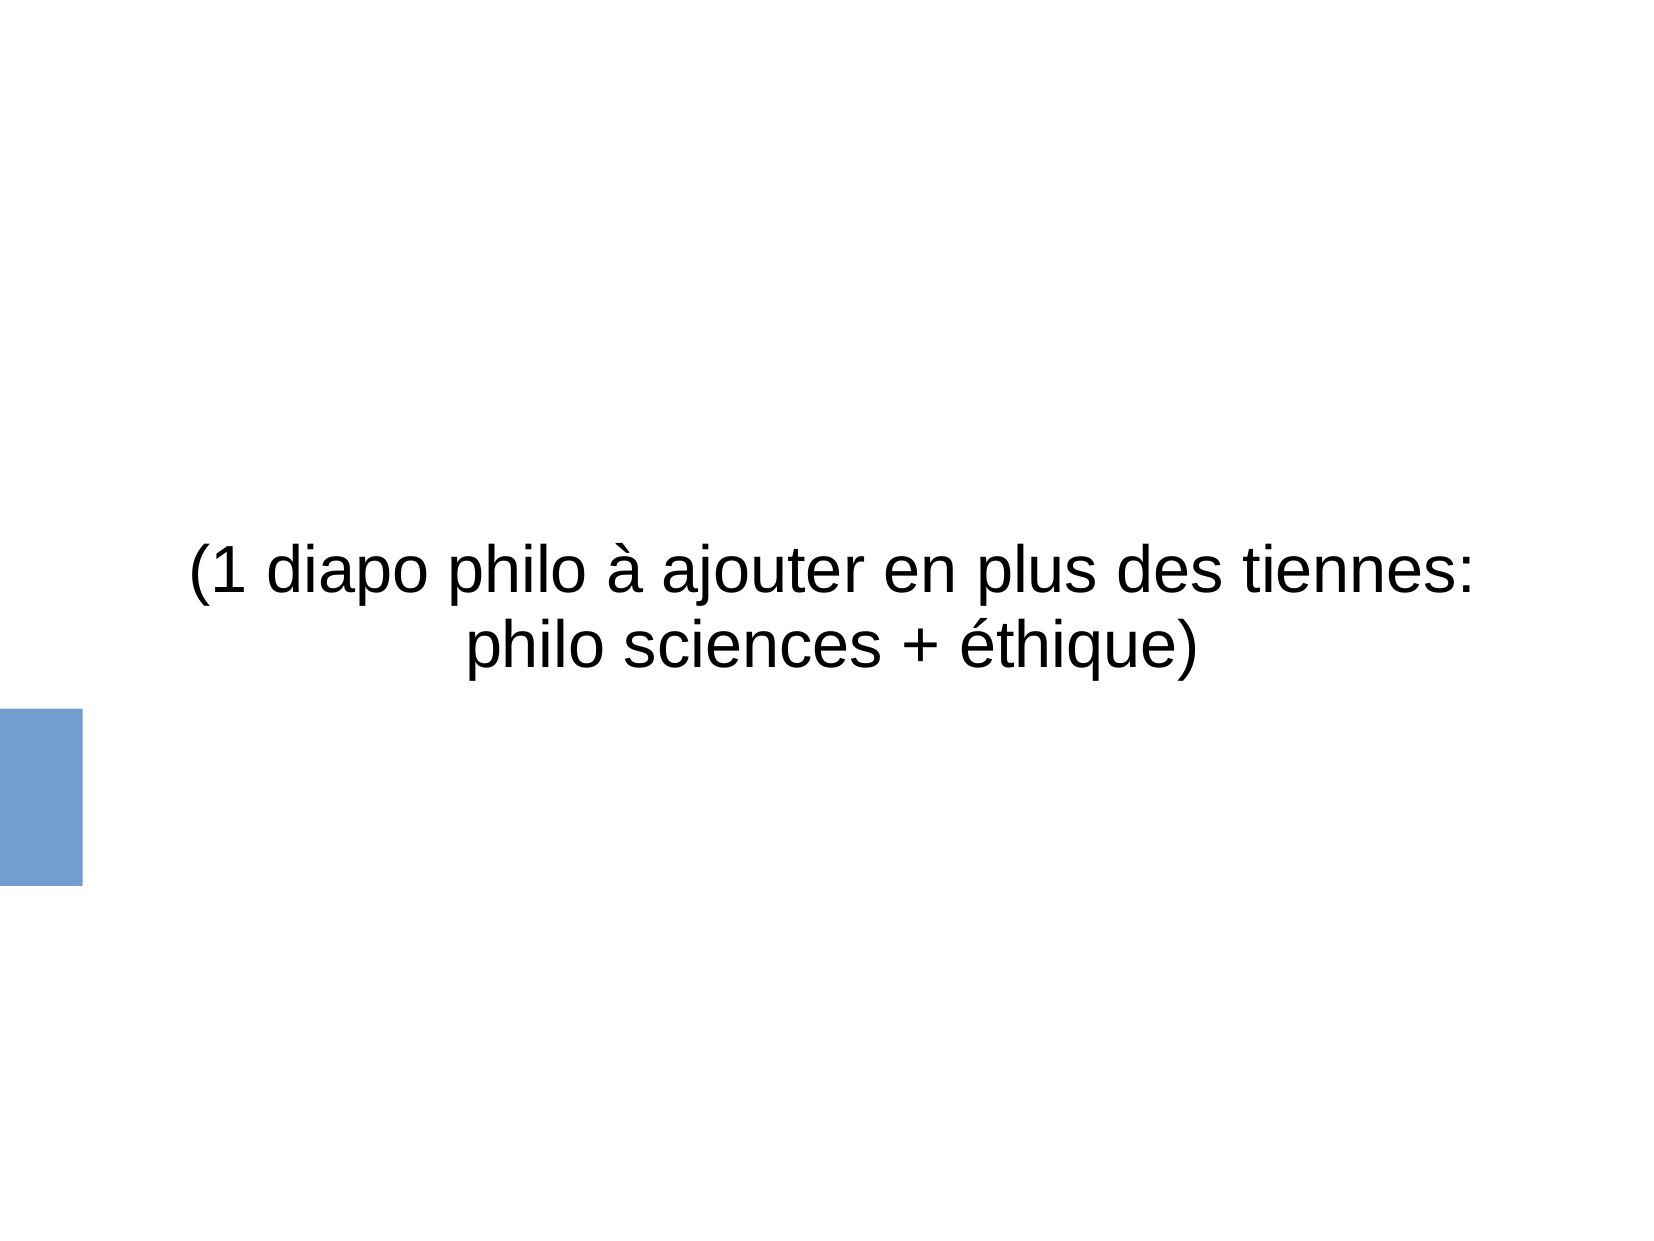

# (1 diapo philo à ajouter en plus des tiennes: philo sciences + éthique)